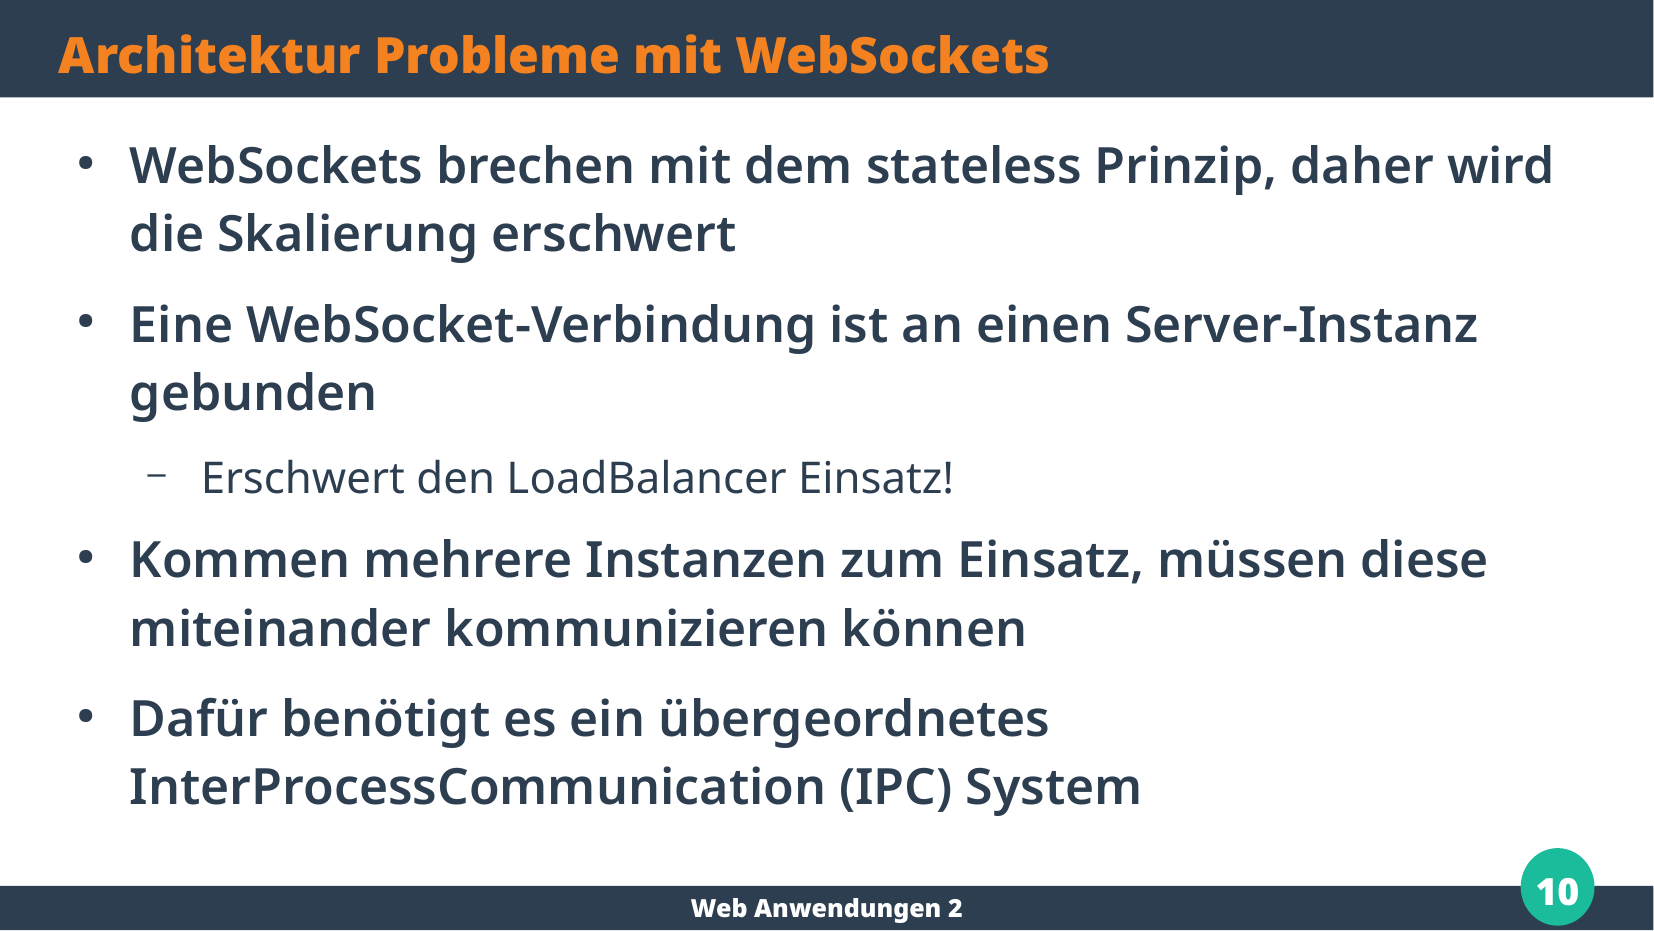

# Architektur Probleme mit WebSockets
WebSockets brechen mit dem stateless Prinzip, daher wird die Skalierung erschwert
Eine WebSocket-Verbindung ist an einen Server-Instanz gebunden
Erschwert den LoadBalancer Einsatz!
Kommen mehrere Instanzen zum Einsatz, müssen diese miteinander kommunizieren können
Dafür benötigt es ein übergeordnetes InterProcessCommunication (IPC) System
10